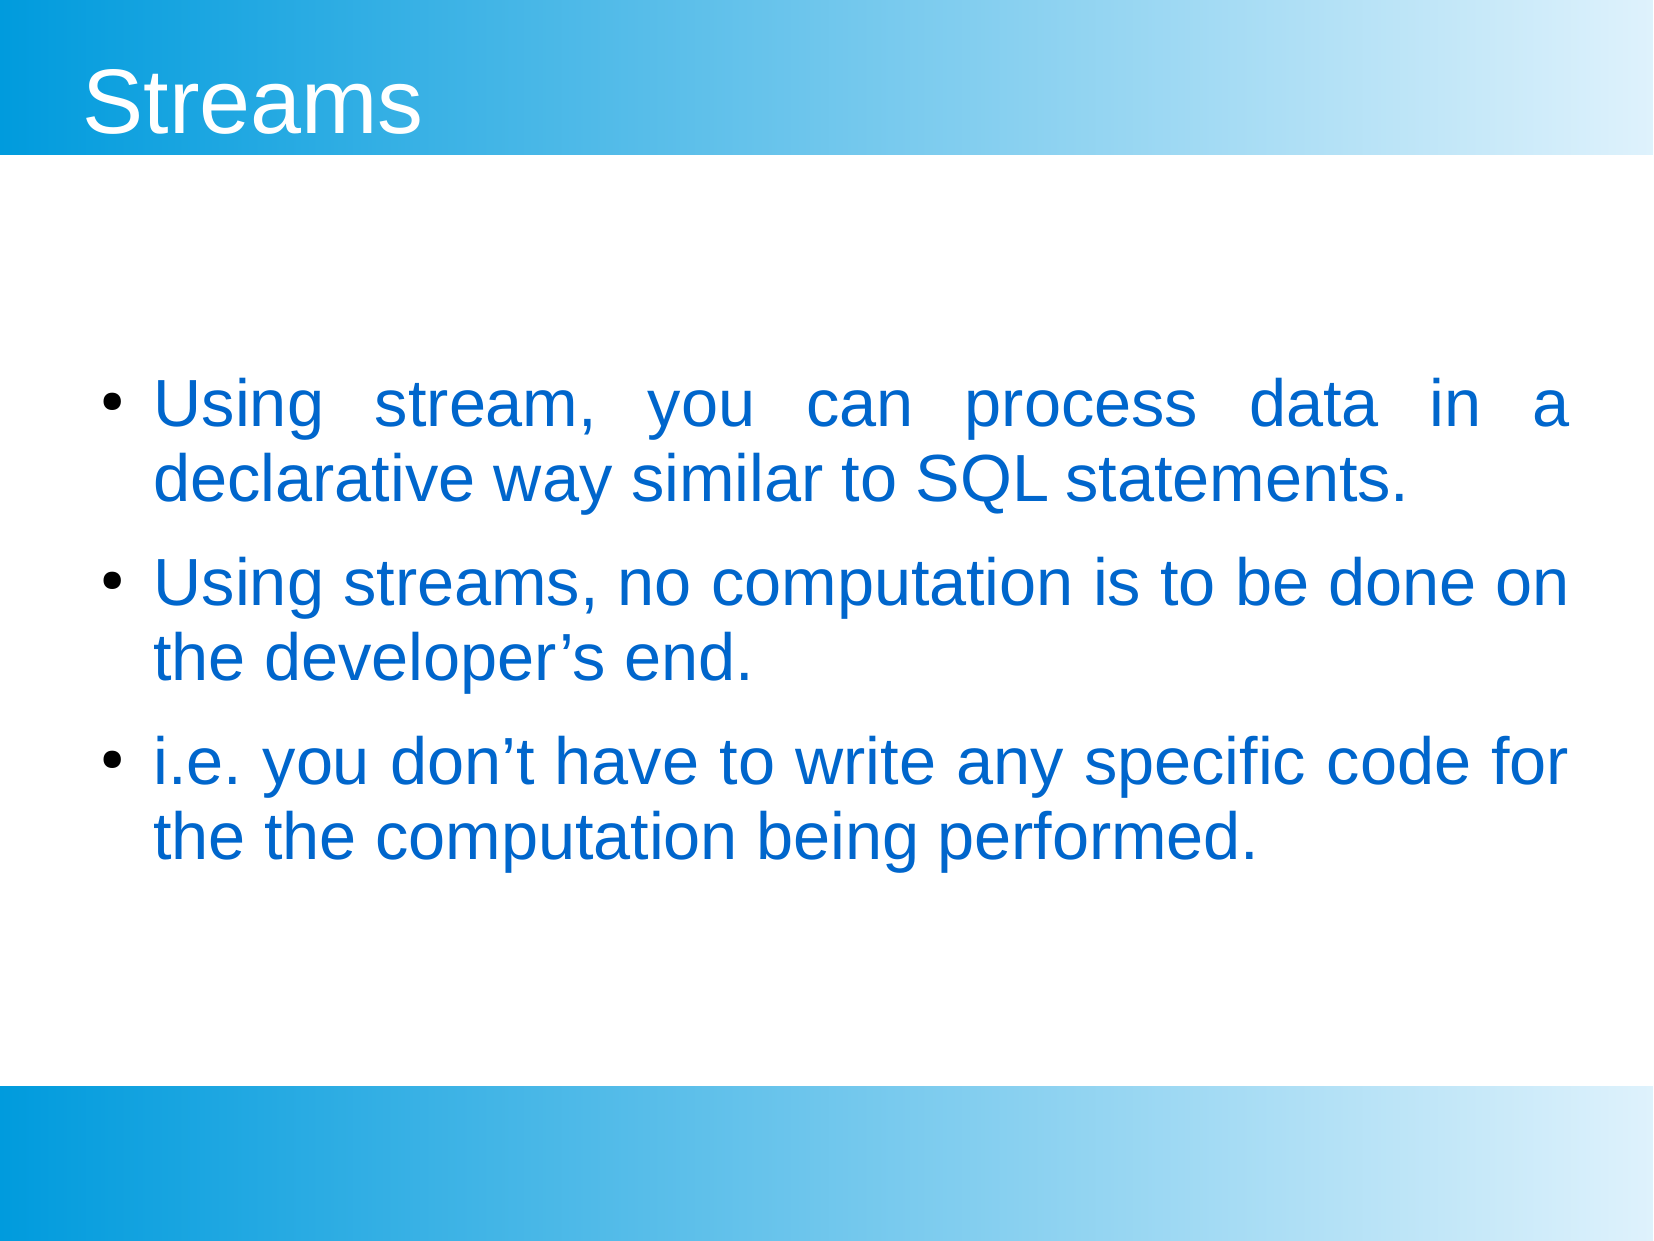

# Streams
Using stream, you can process data in a declarative way similar to SQL statements.
Using streams, no computation is to be done on the developer’s end.
i.e. you don’t have to write any specific code for the the computation being performed.